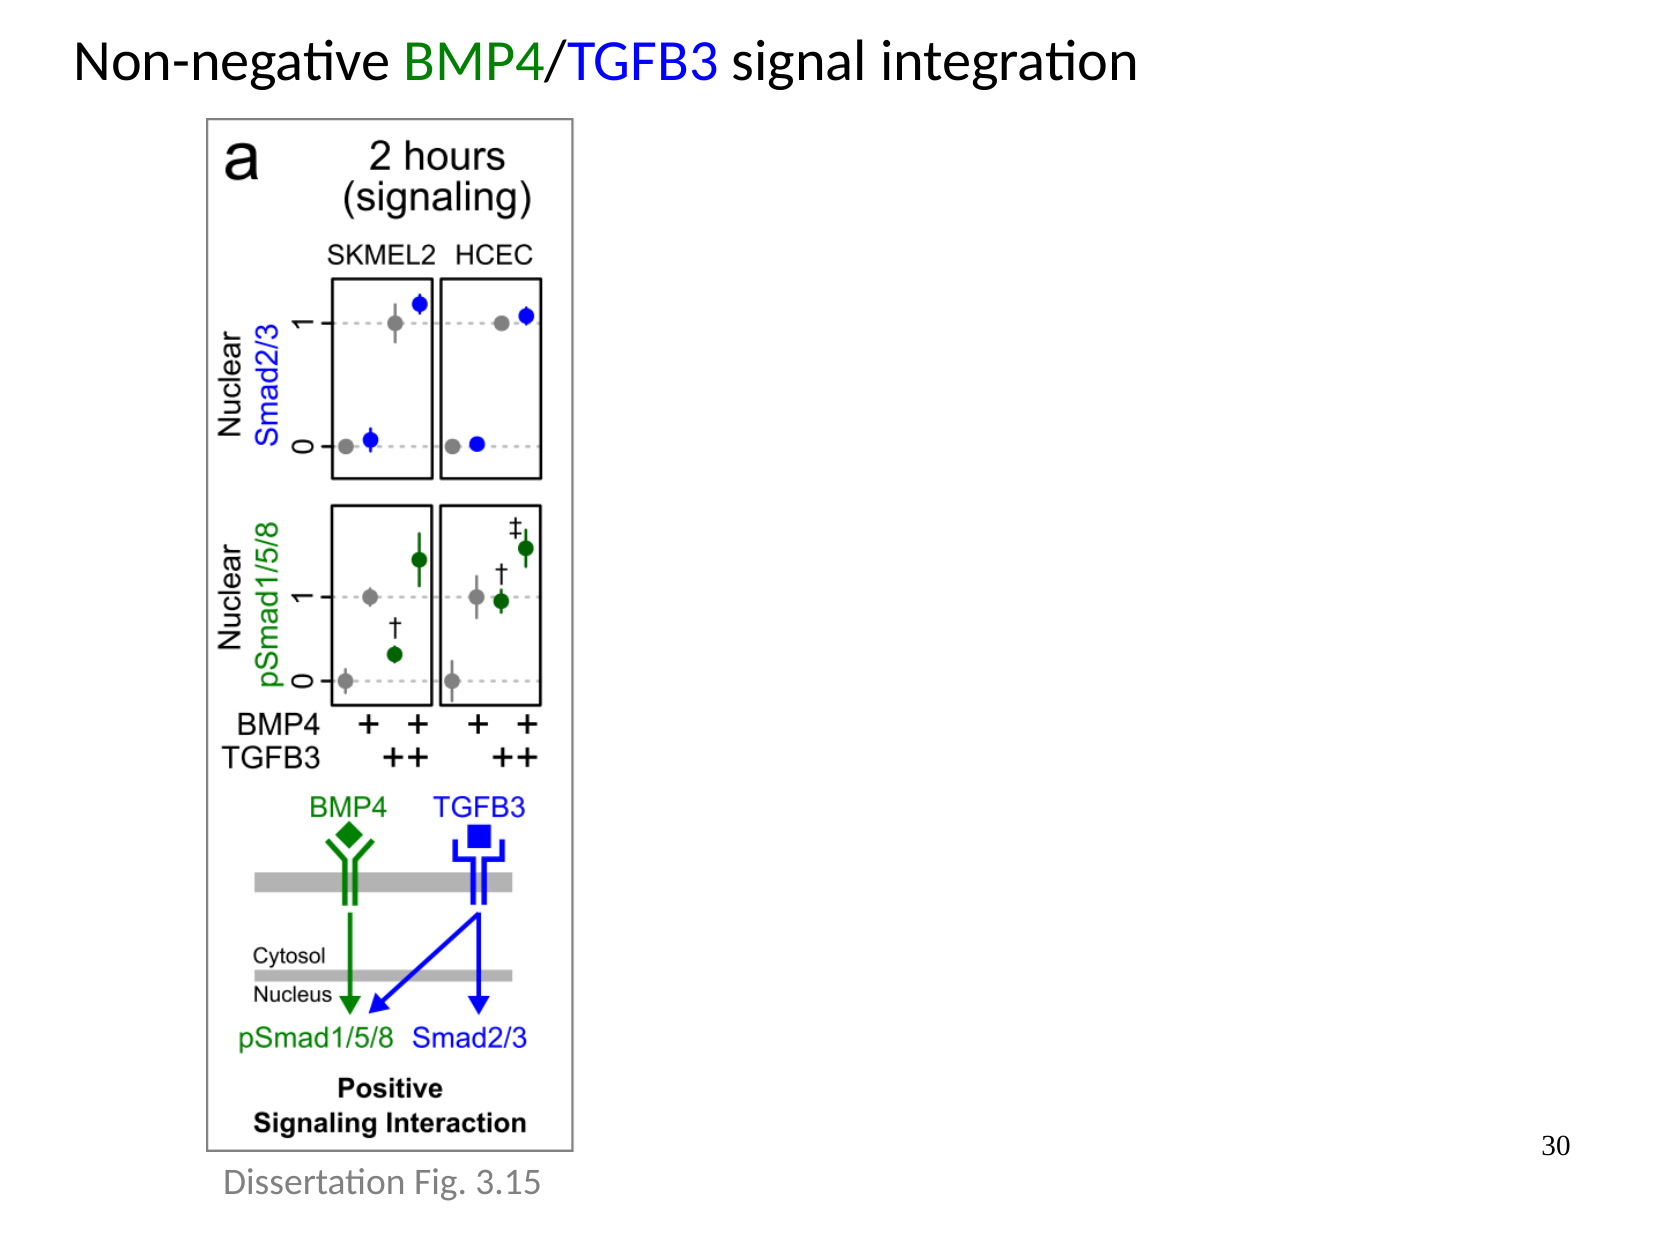

Non-negative BMP4/TGFB3 signal integration
30
Dissertation Fig. 3.15